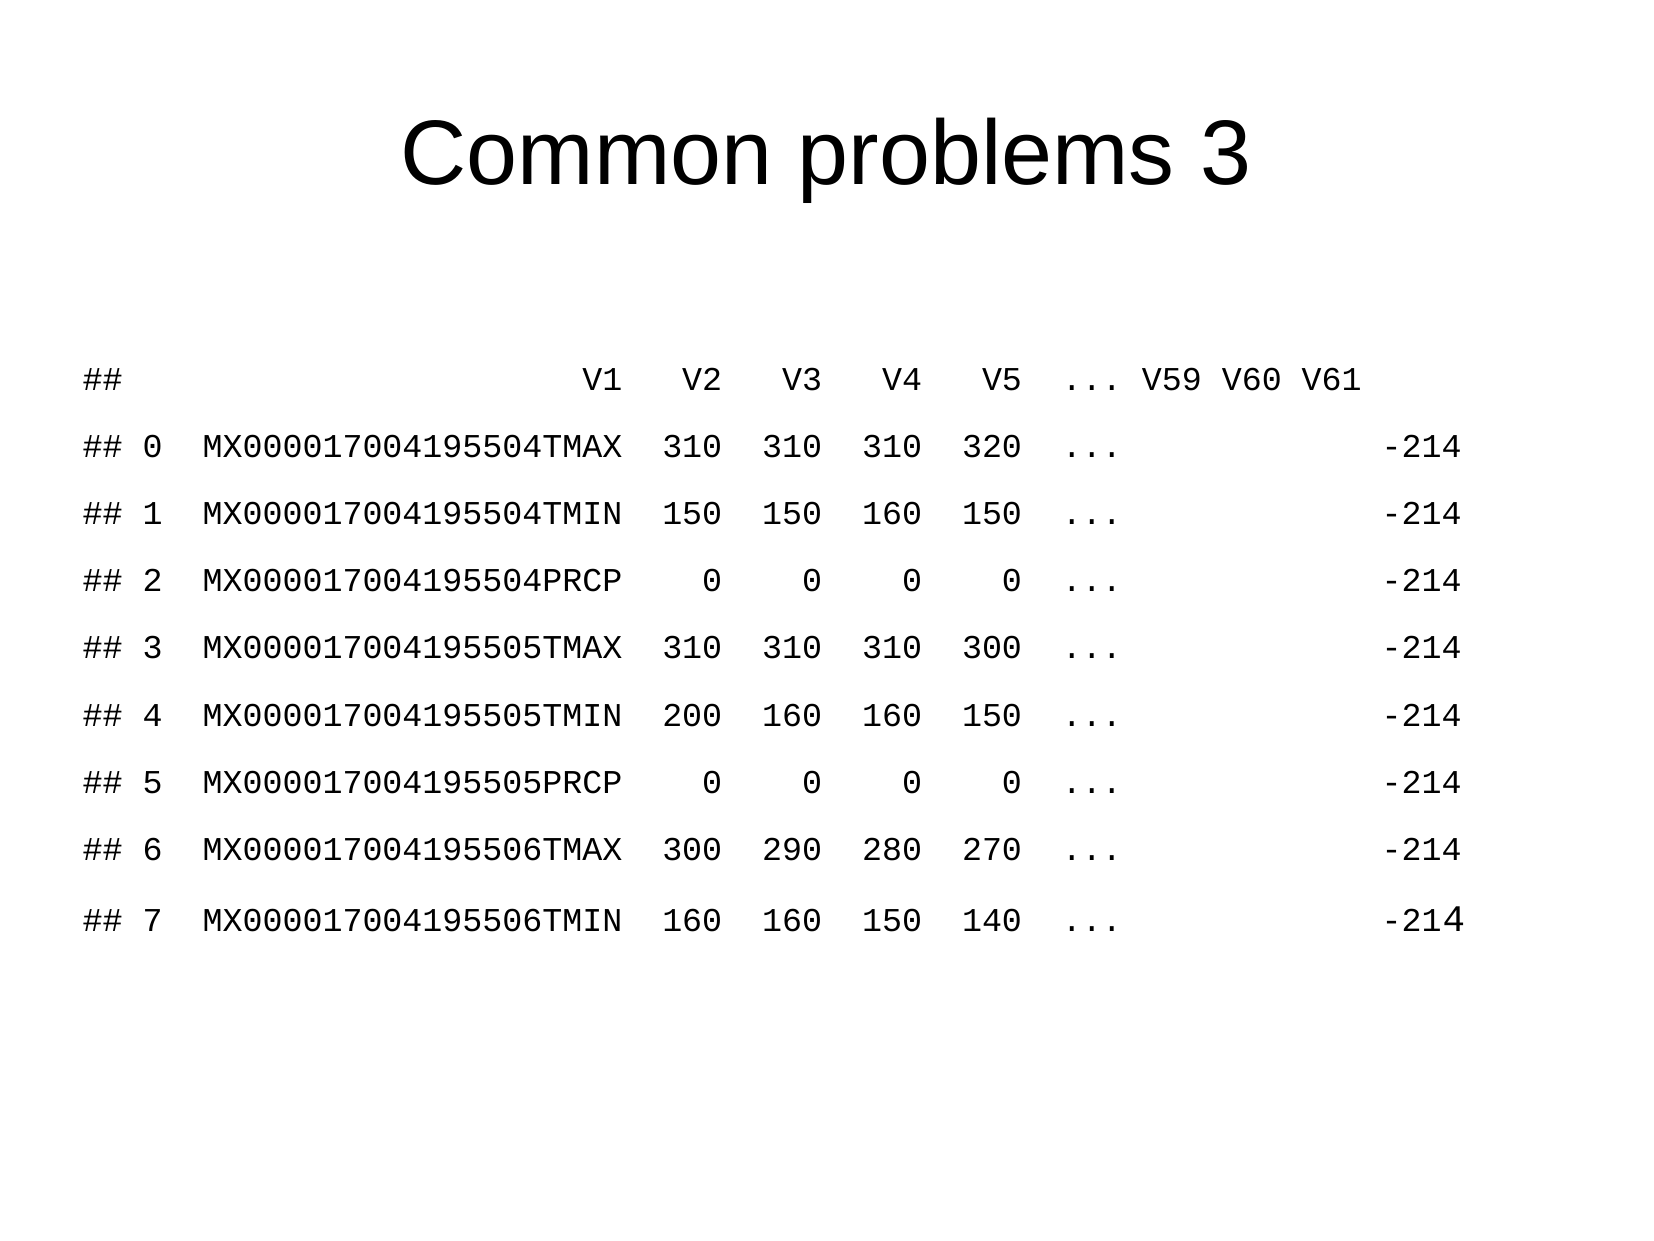

# Common problems 3
## V1 V2 V3 V4 V5 ... V59 V60 V61
## 0 MX000017004195504TMAX 310 310 310 320 ... -214
## 1 MX000017004195504TMIN 150 150 160 150 ... -214
## 2 MX000017004195504PRCP 0 0 0 0 ... -214
## 3 MX000017004195505TMAX 310 310 310 300 ... -214
## 4 MX000017004195505TMIN 200 160 160 150 ... -214
## 5 MX000017004195505PRCP 0 0 0 0 ... -214
## 6 MX000017004195506TMAX 300 290 280 270 ... -214
## 7 MX000017004195506TMIN 160 160 150 140 ... -214